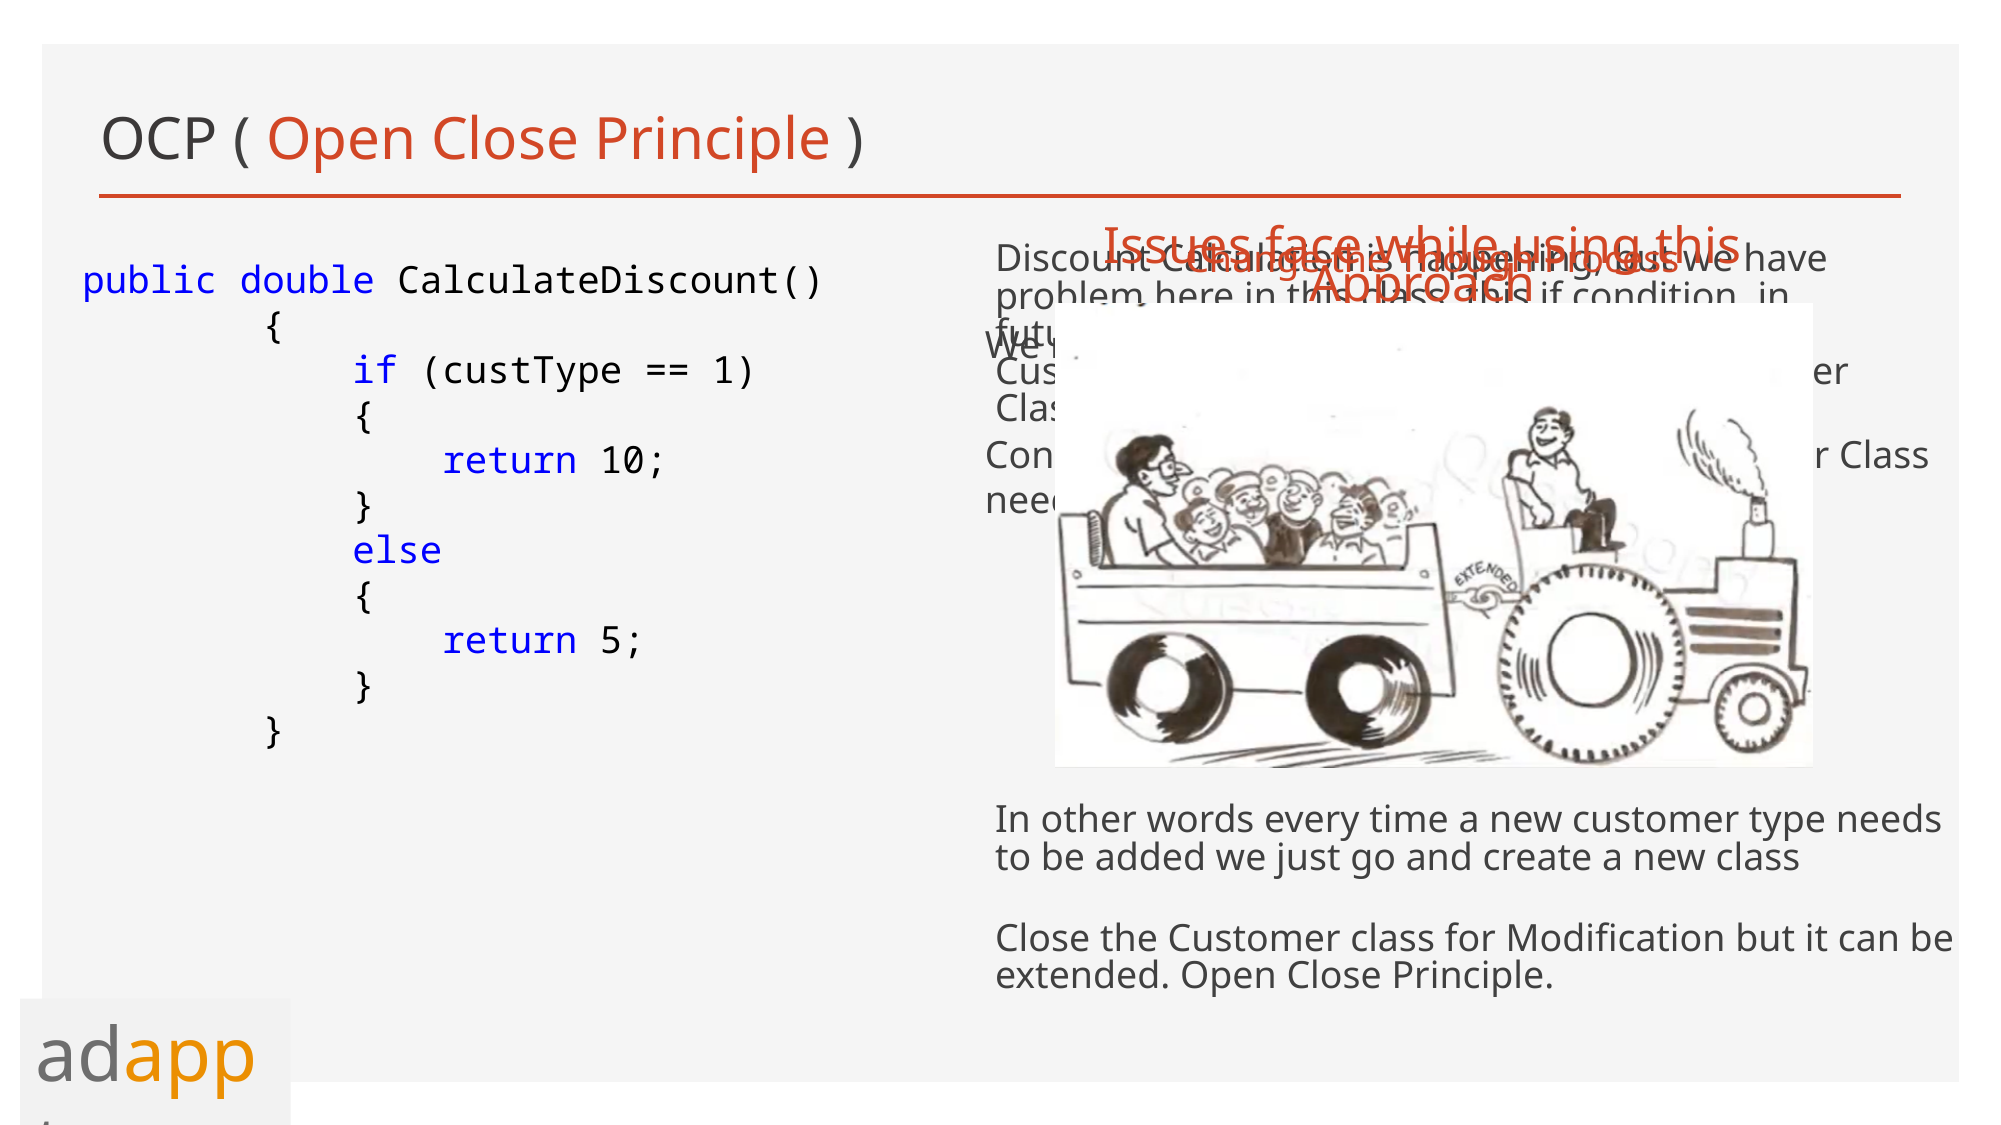

# OCP ( Open Close Principle )
Issues face while using this Approach
We need to test the previous functionality.
Connected Client which are using this Customer Class need to test.
Discount Calculation is happening, but we have problem here in this class, this if condition, in future we want to add Bronze Customer, New Customer type we need to change the Customer Class Code.
Change the Though Process
public double CalculateDiscount()
 {
 if (custType == 1)
 {
 return 10;
 }
 else
 {
 return 5;
 }
 }
In other words every time a new customer type needs to be added we just go and create a new class
Close the Customer class for Modification but it can be extended. Open Close Principle.
adappt